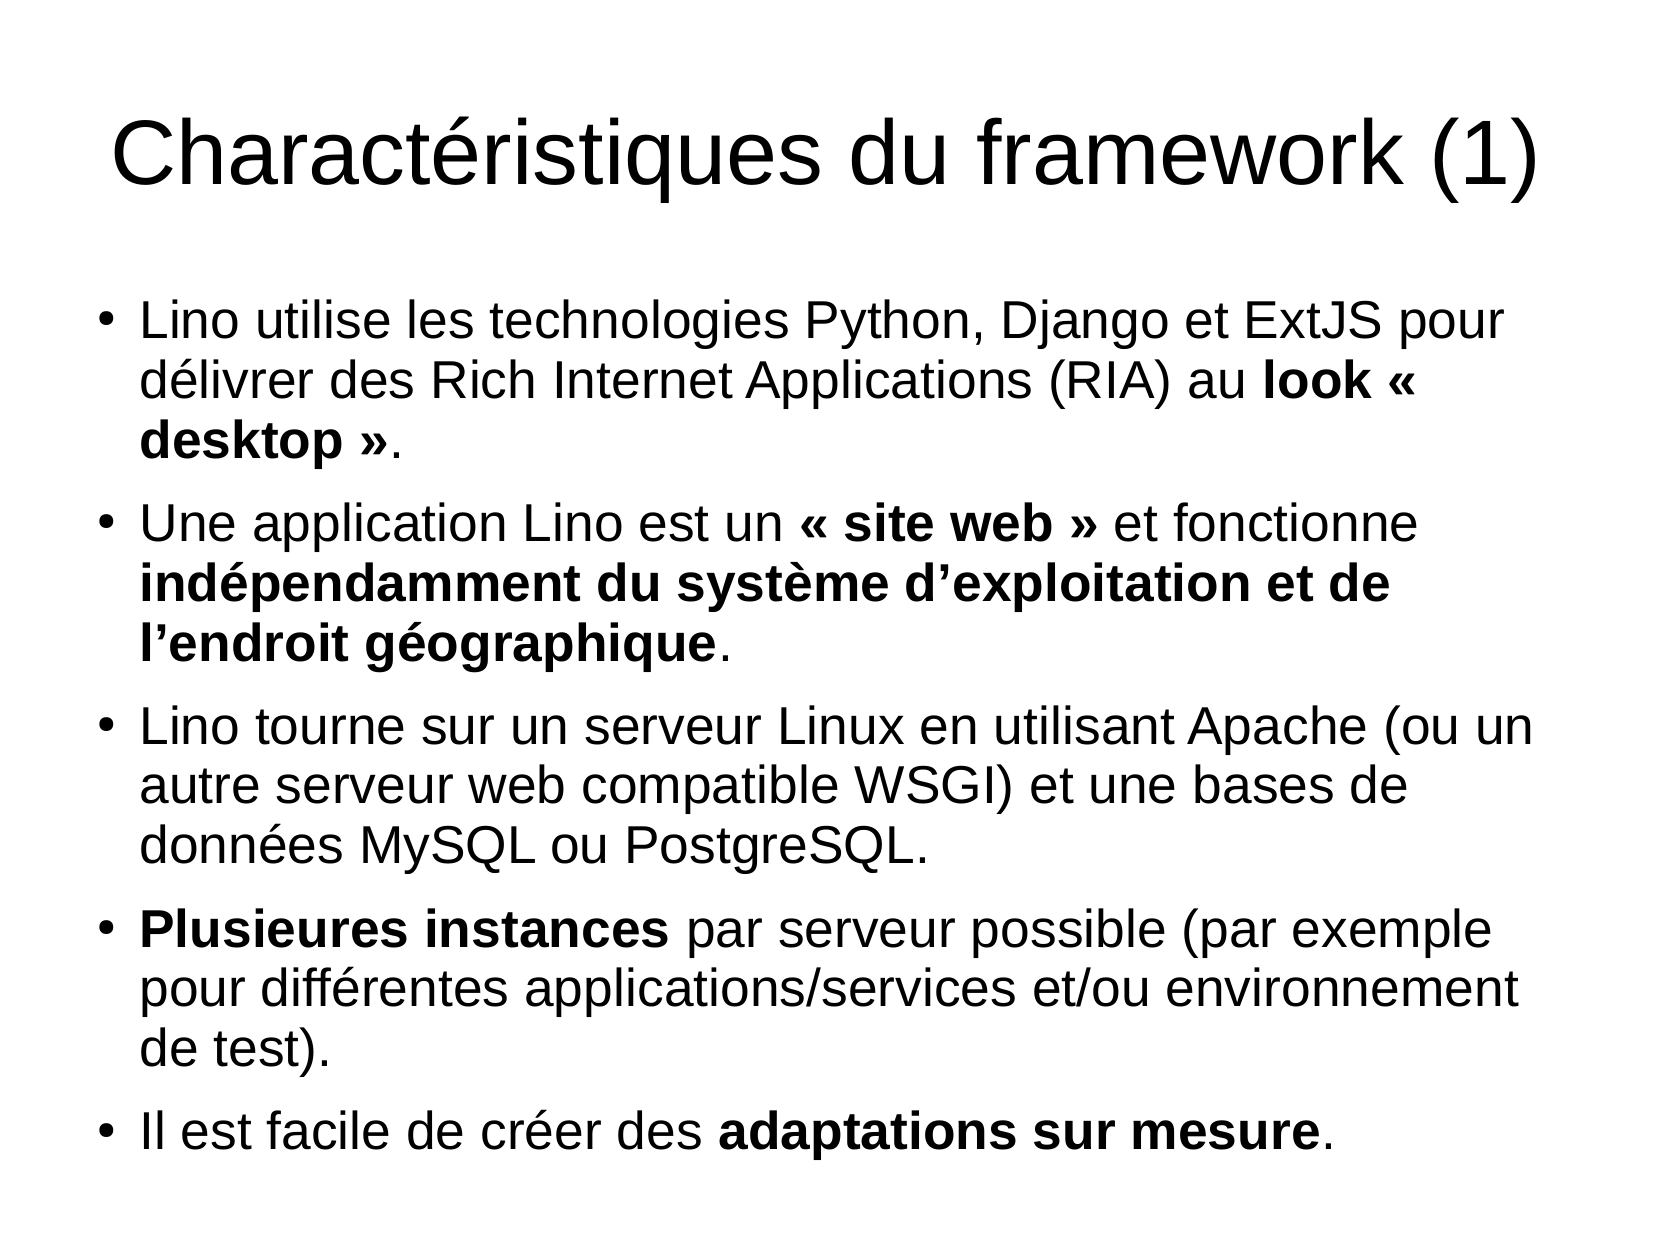

# Charactéristiques du framework (1)
Lino utilise les technologies Python, Django et ExtJS pour délivrer des Rich Internet Applications (RIA) au look « desktop ».
Une application Lino est un « site web » et fonctionne indépendamment du système d’exploitation et de l’endroit géographique.
Lino tourne sur un serveur Linux en utilisant Apache (ou un autre serveur web compatible WSGI) et une bases de données MySQL ou PostgreSQL.
Plusieures instances par serveur possible (par exemple pour différentes applications/services et/ou environnement de test).
Il est facile de créer des adaptations sur mesure.